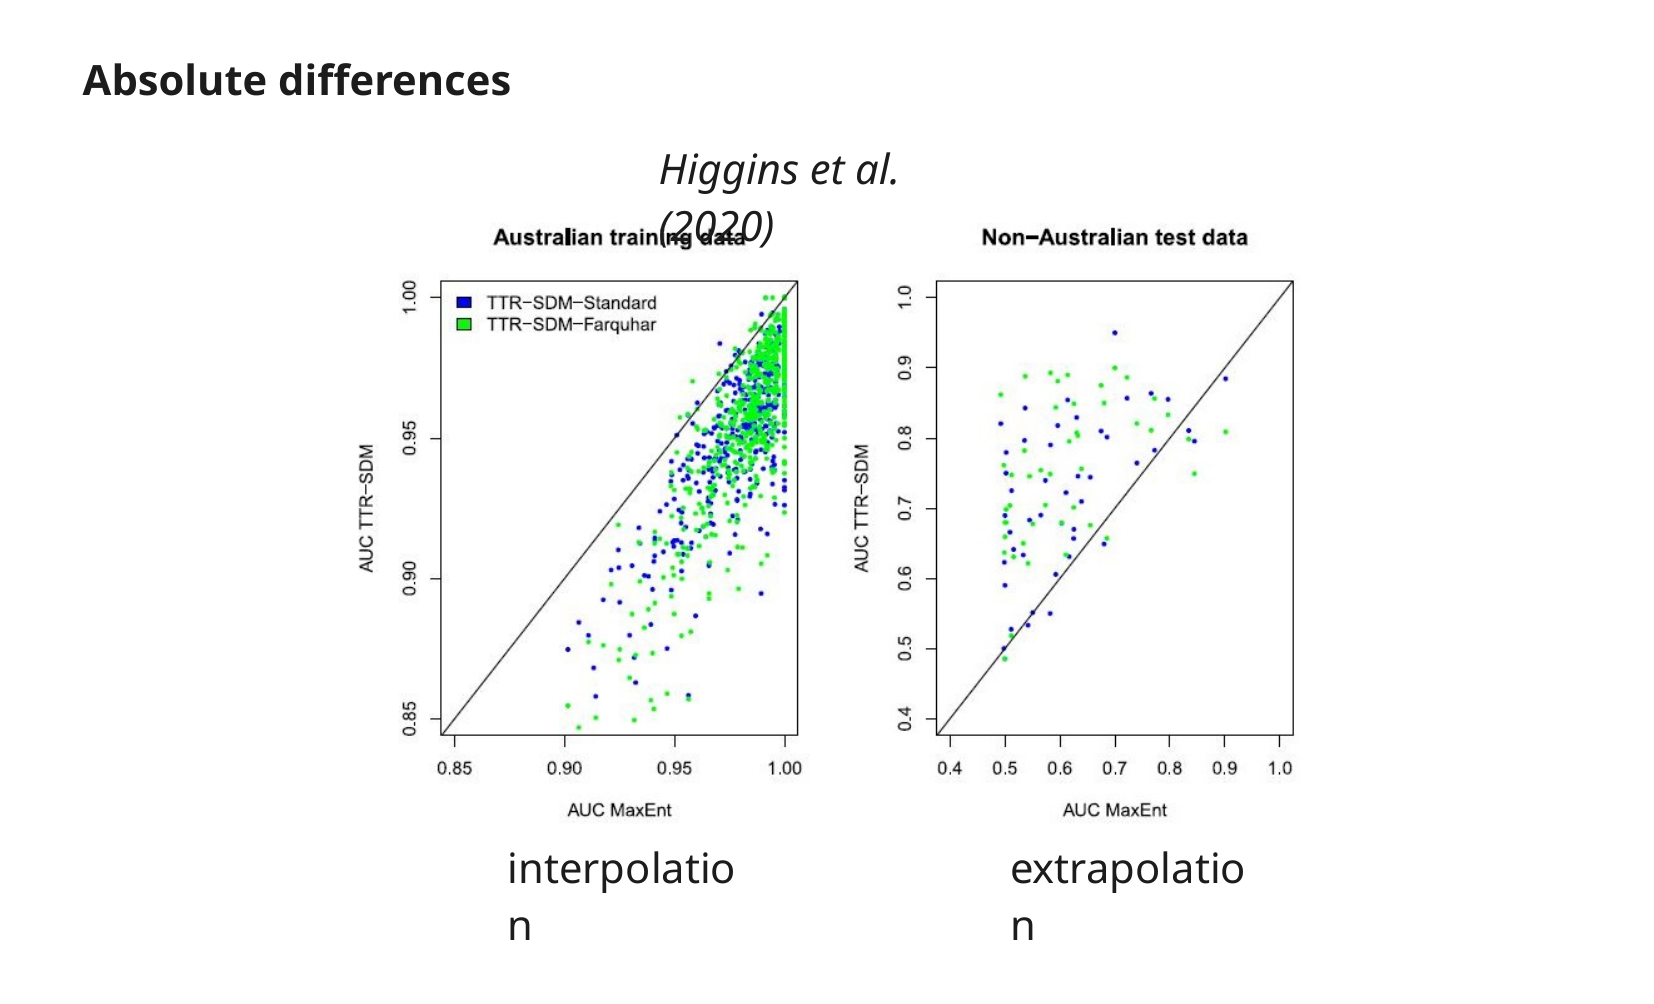

Absolute differences
Higgins et al. (2020)
interpolation
extrapolation